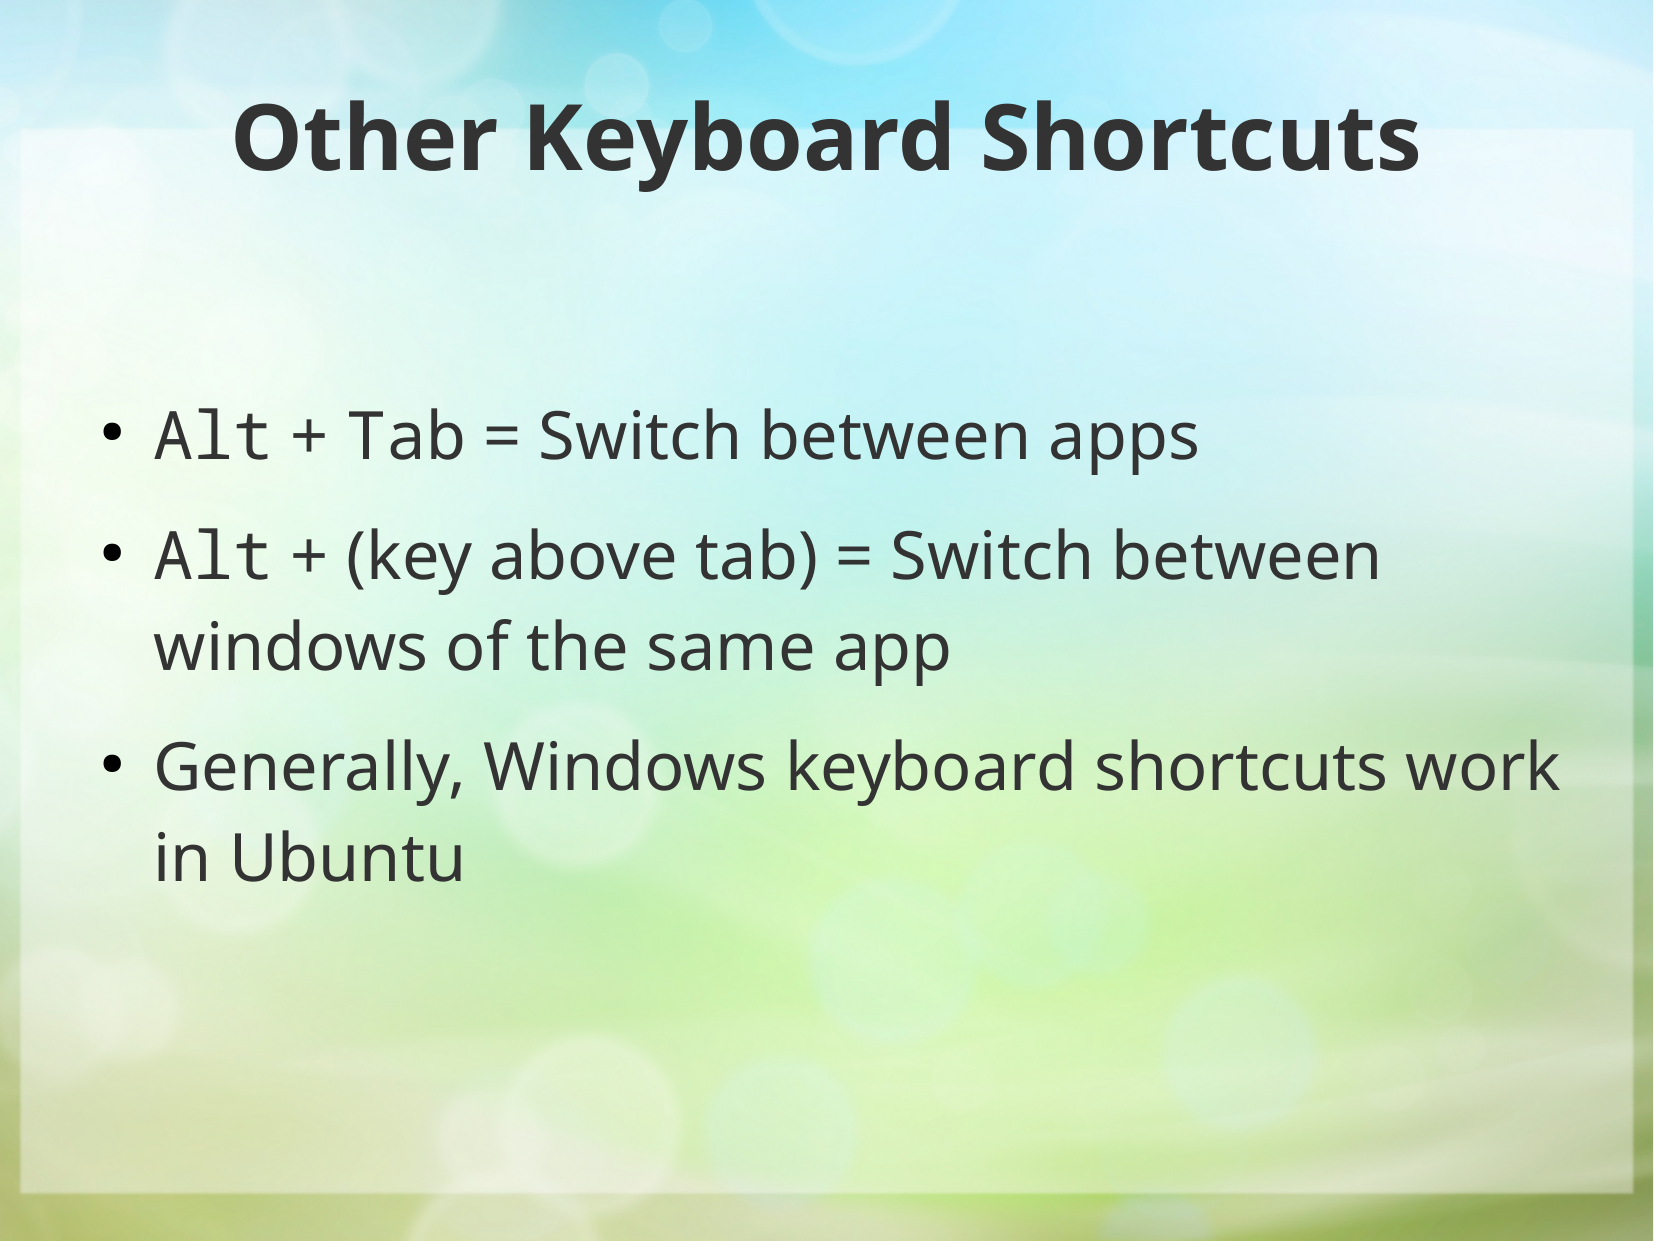

# Other Keyboard Shortcuts
Alt + Tab = Switch between apps
Alt + (key above tab) = Switch between windows of the same app
Generally, Windows keyboard shortcuts work in Ubuntu